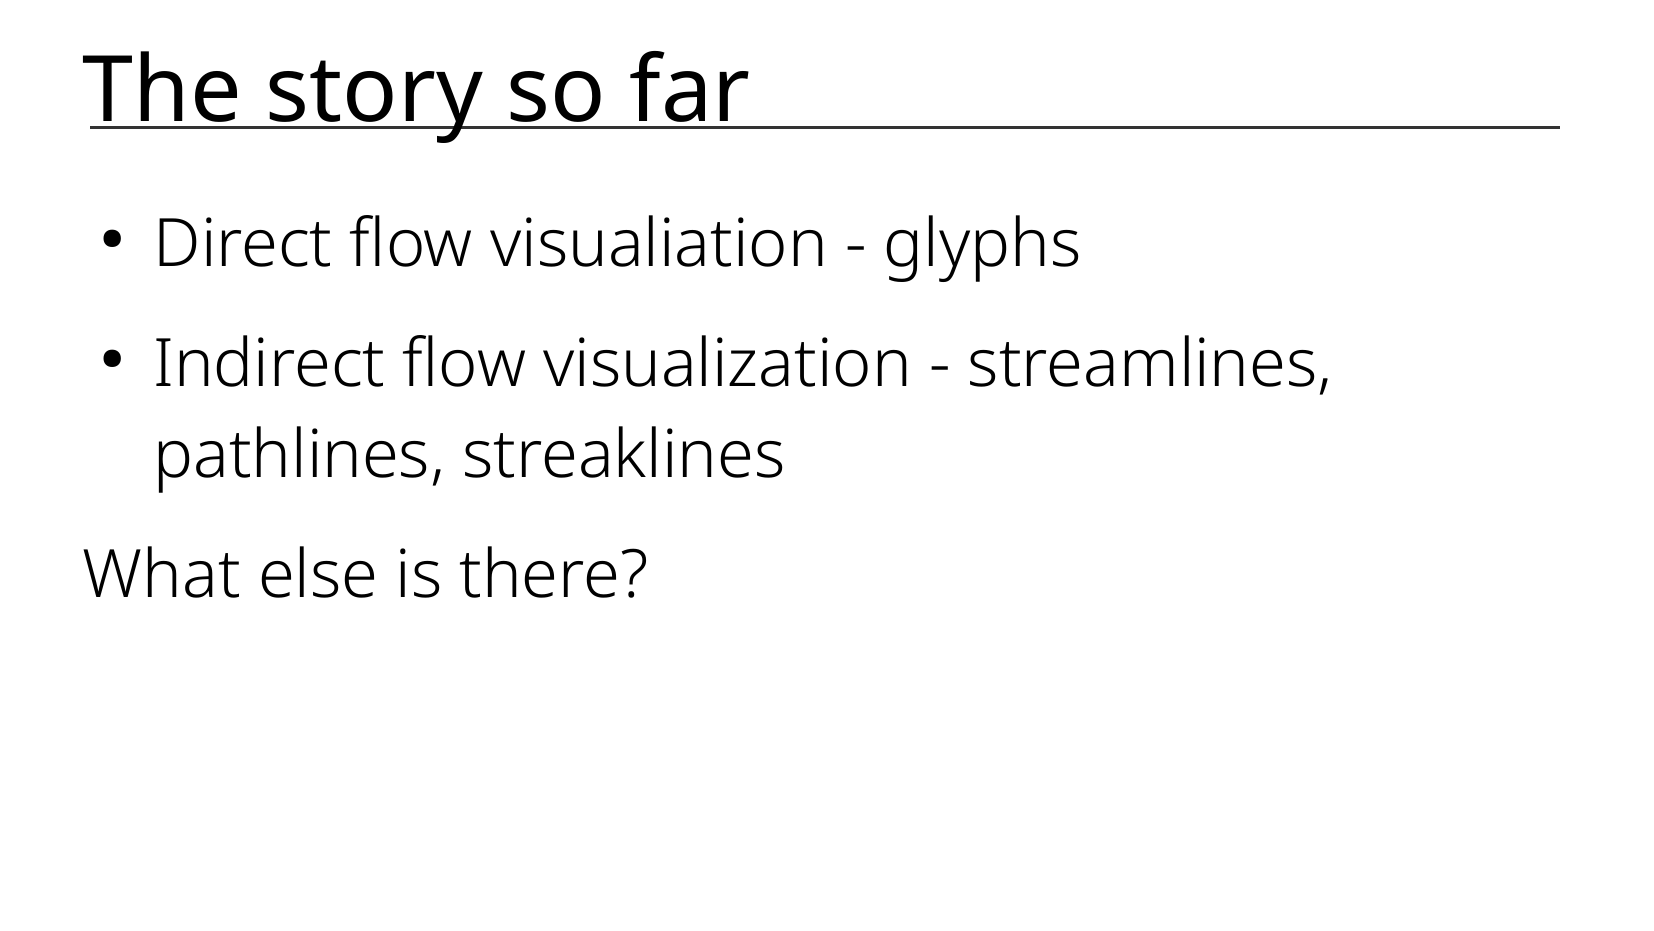

# The story so far
Direct flow visualiation - glyphs
Indirect flow visualization - streamlines, pathlines, streaklines
What else is there?